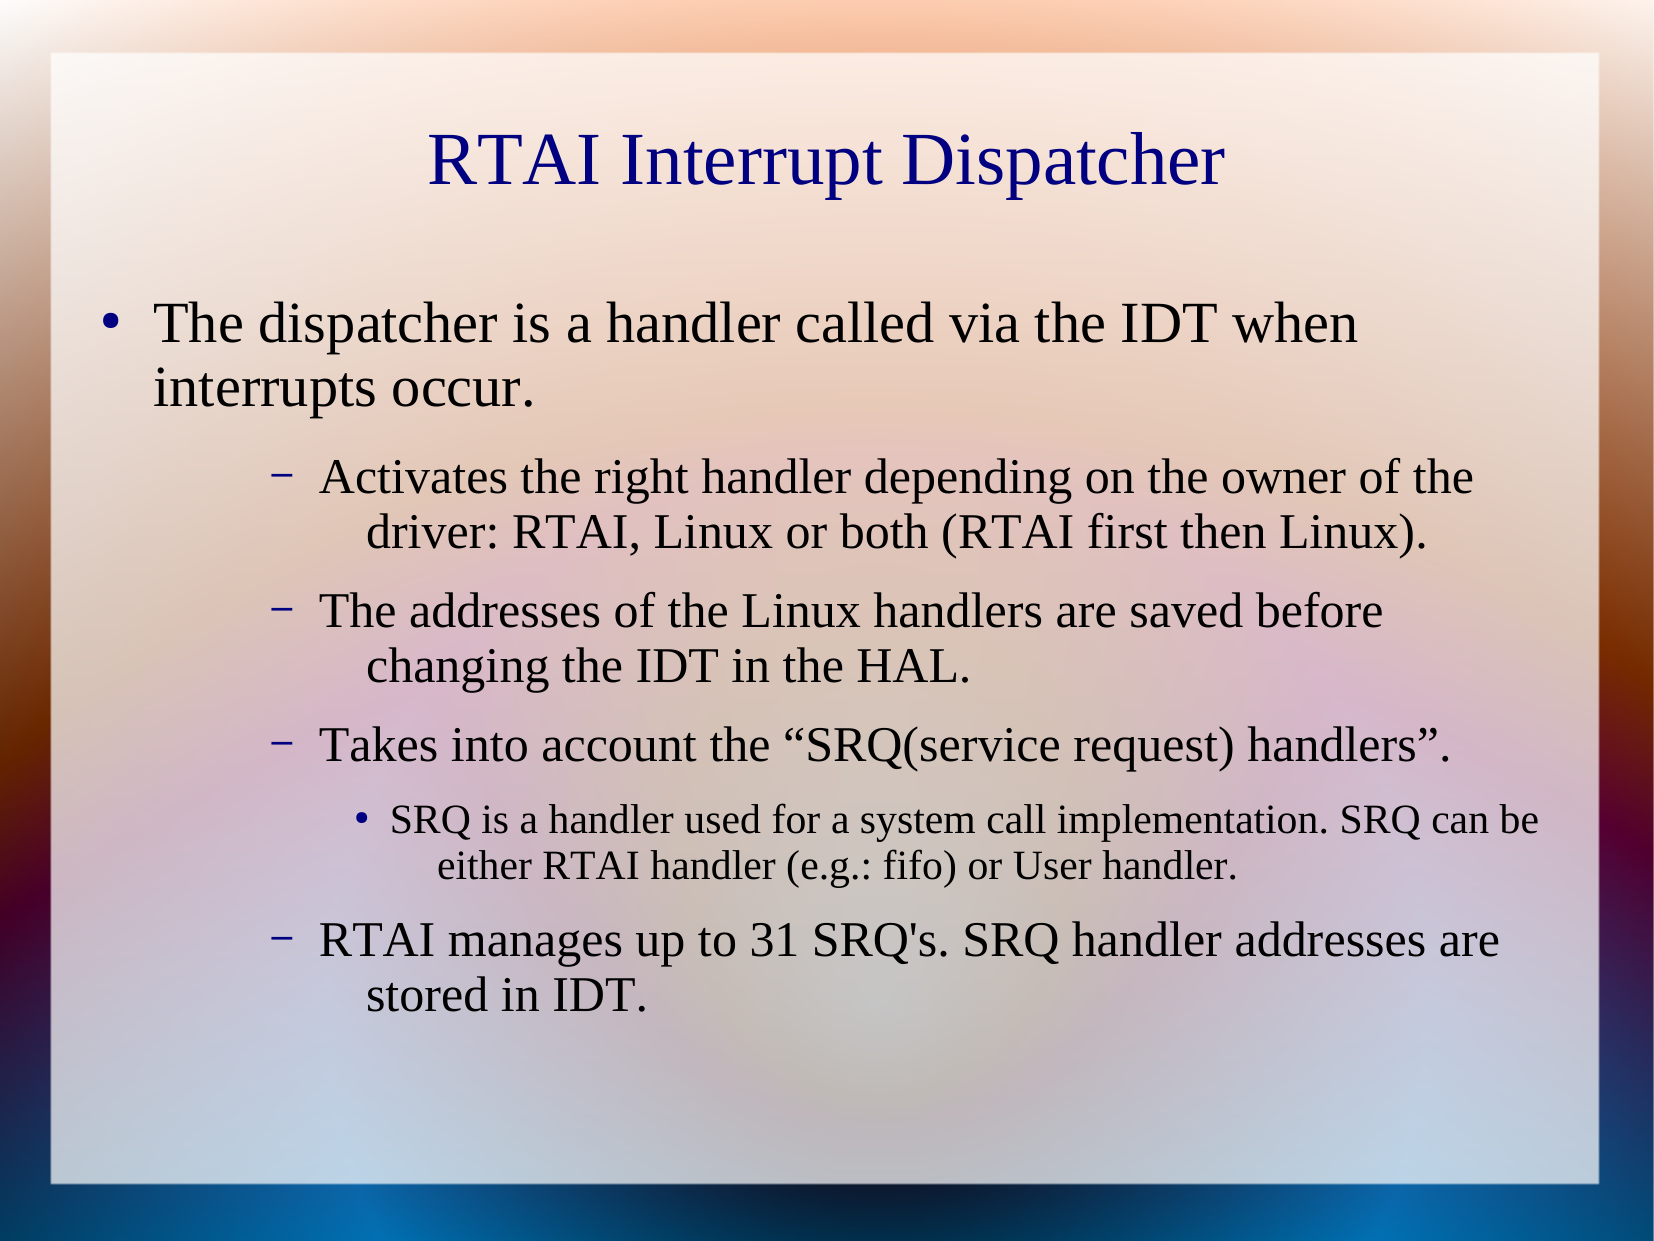

# RTAI Interrupt Dispatcher
The dispatcher is a handler called via the IDT when interrupts occur.
Activates the right handler depending on the owner of the driver: RTAI, Linux or both (RTAI first then Linux).
The addresses of the Linux handlers are saved before changing the IDT in the HAL.
Takes into account the “SRQ(service request) handlers”.
SRQ is a handler used for a system call implementation. SRQ can be either RTAI handler (e.g.: fifo) or User handler.
RTAI manages up to 31 SRQ's. SRQ handler addresses are stored in IDT.